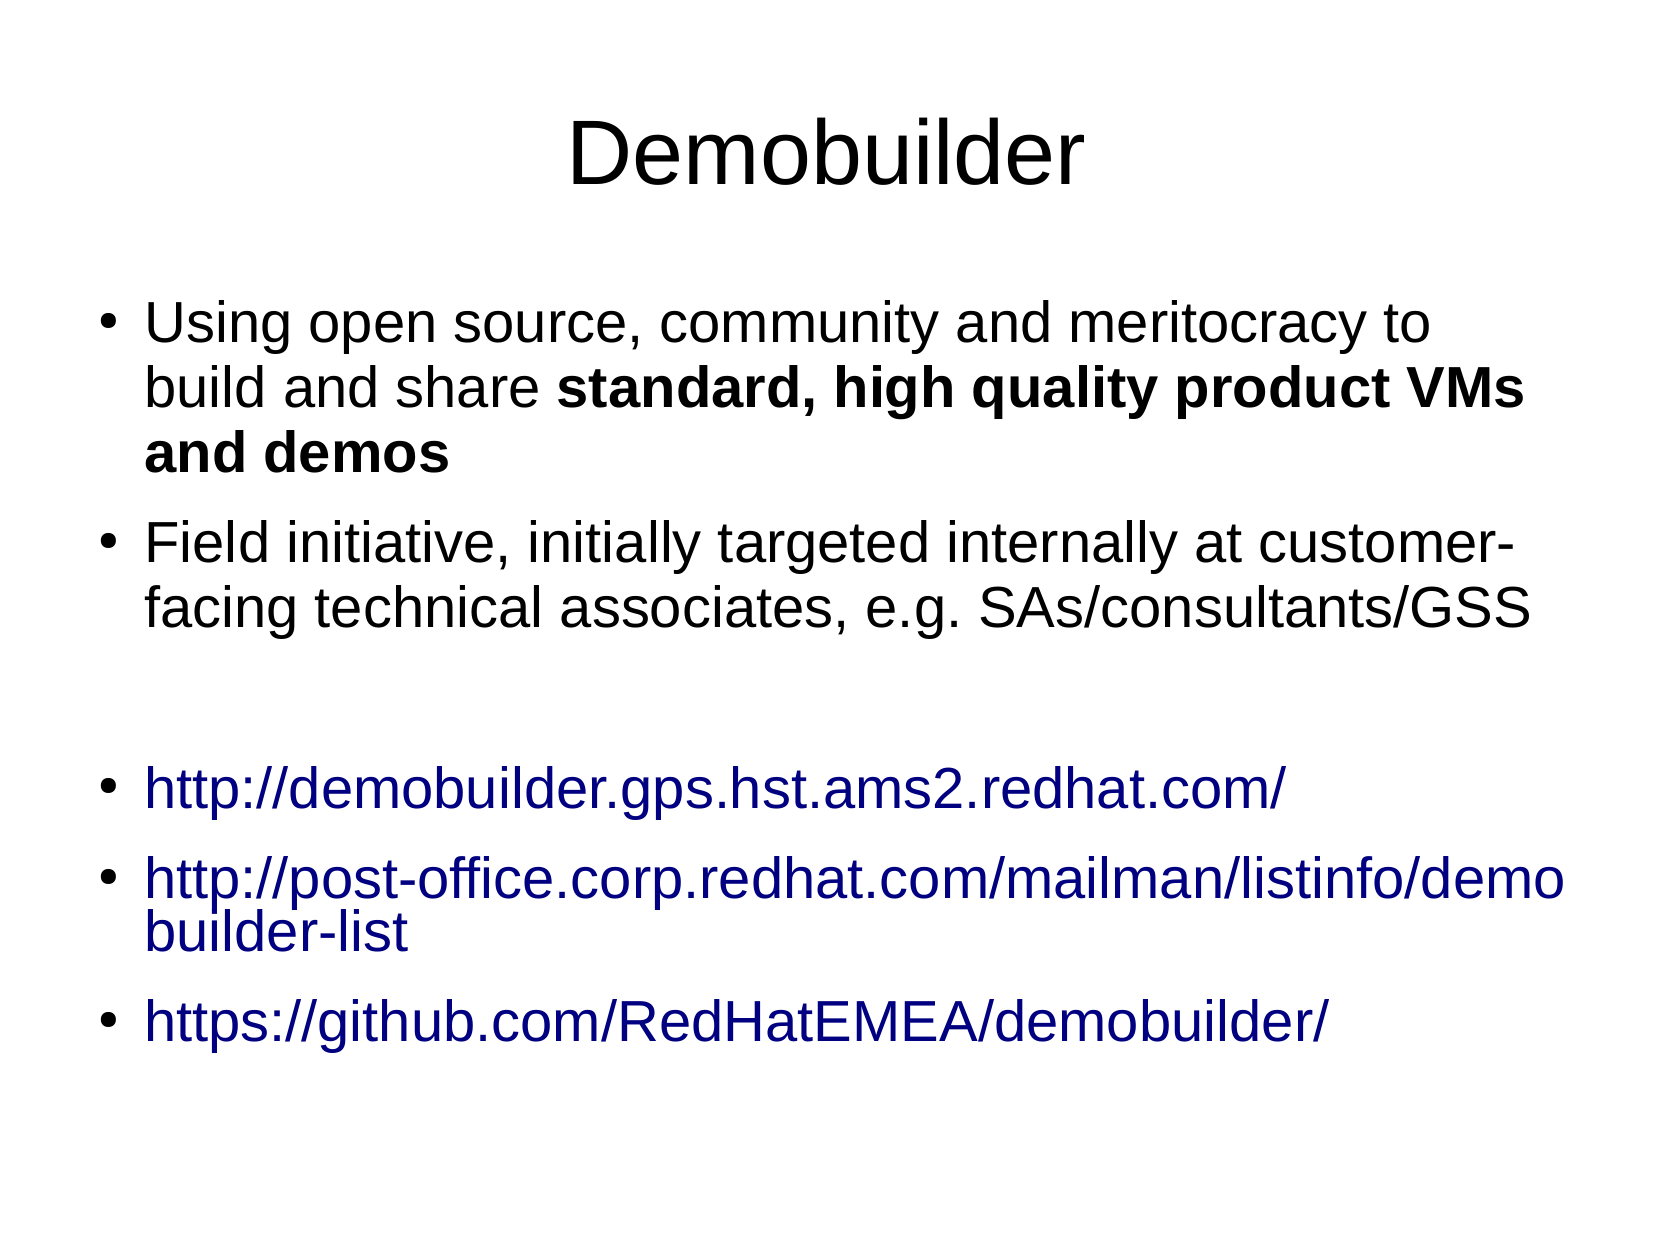

# Demobuilder
Using open source, community and meritocracy to build and share standard, high quality product VMs and demos
Field initiative, initially targeted internally at customer-facing technical associates, e.g. SAs/consultants/GSS
http://demobuilder.gps.hst.ams2.redhat.com/
http://post-office.corp.redhat.com/mailman/listinfo/demobuilder-list
https://github.com/RedHatEMEA/demobuilder/